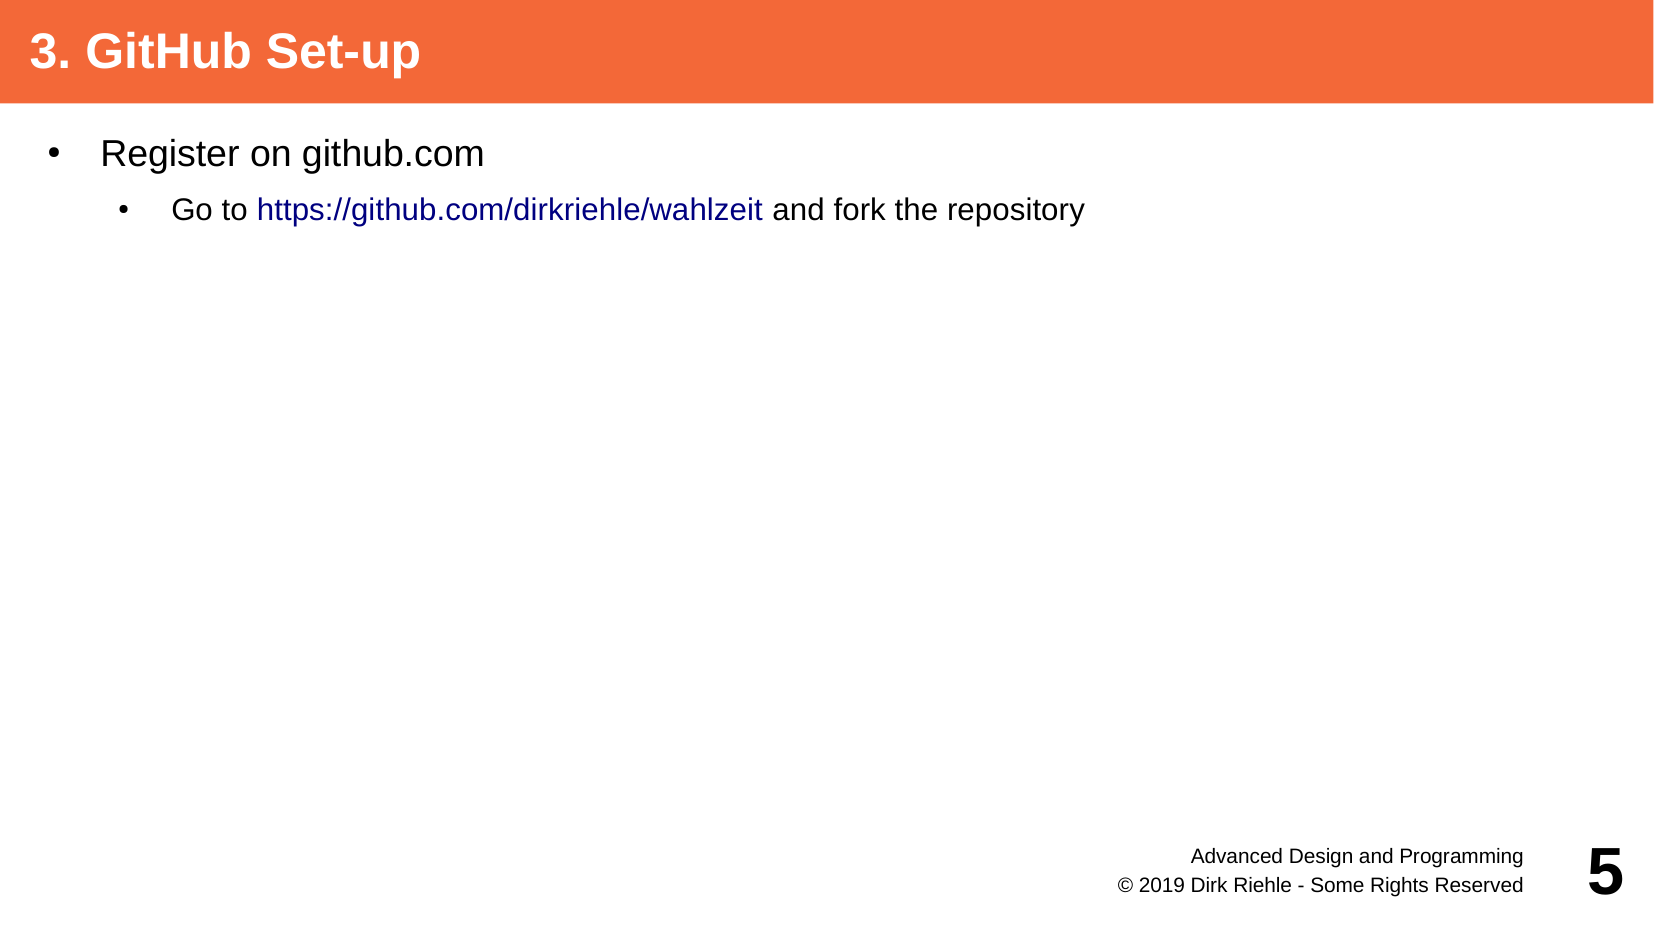

# 3. GitHub Set-up
Register on github.com
Go to https://github.com/dirkriehle/wahlzeit and fork the repository
Advanced Design and Programming
5
© 2019 Dirk Riehle - Some Rights Reserved